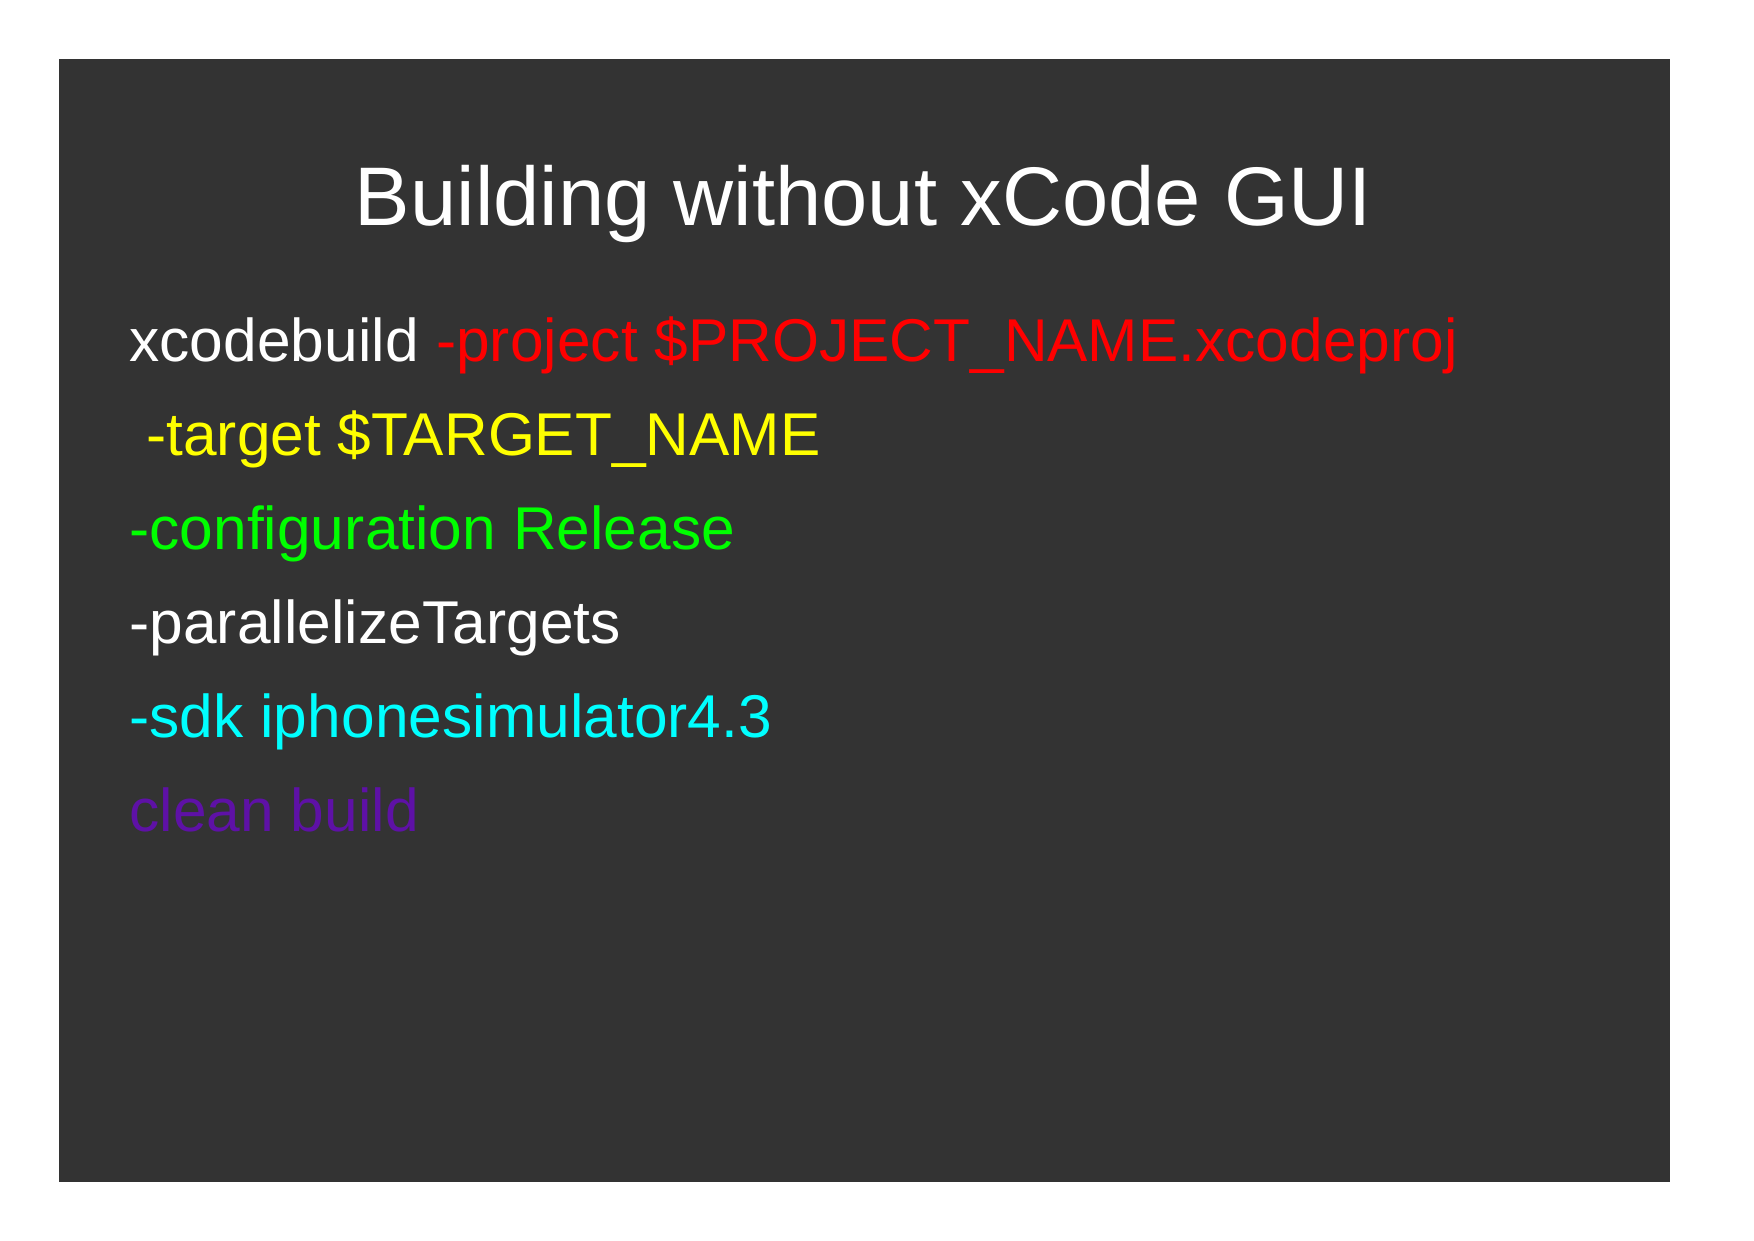

# Building without xCode GUI
xcodebuild -project $PROJECT_NAME.xcodeproj
 -target $TARGET_NAME
-configuration Release
-parallelizeTargets
-sdk iphonesimulator4.3
clean build